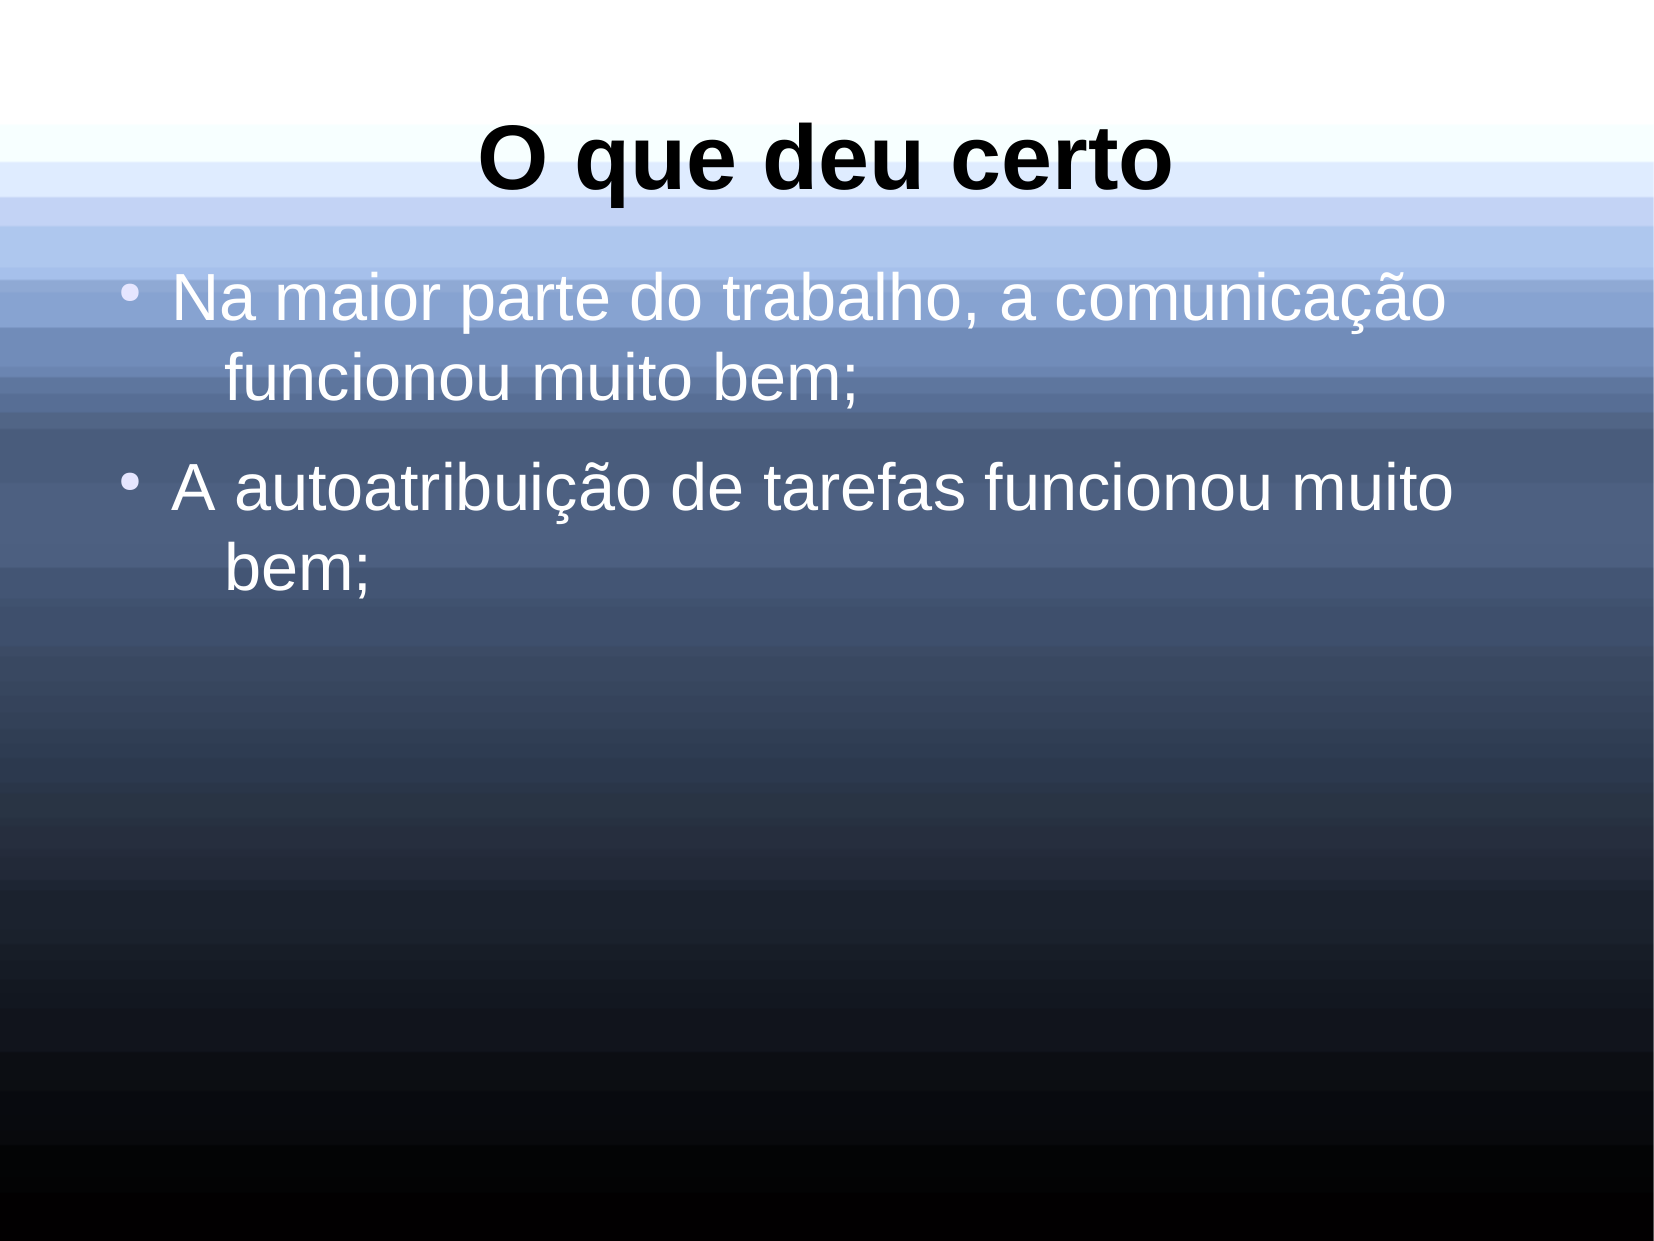

# O que deu certo
Na maior parte do trabalho, a comunicação funcionou muito bem;
A autoatribuição de tarefas funcionou muito bem;